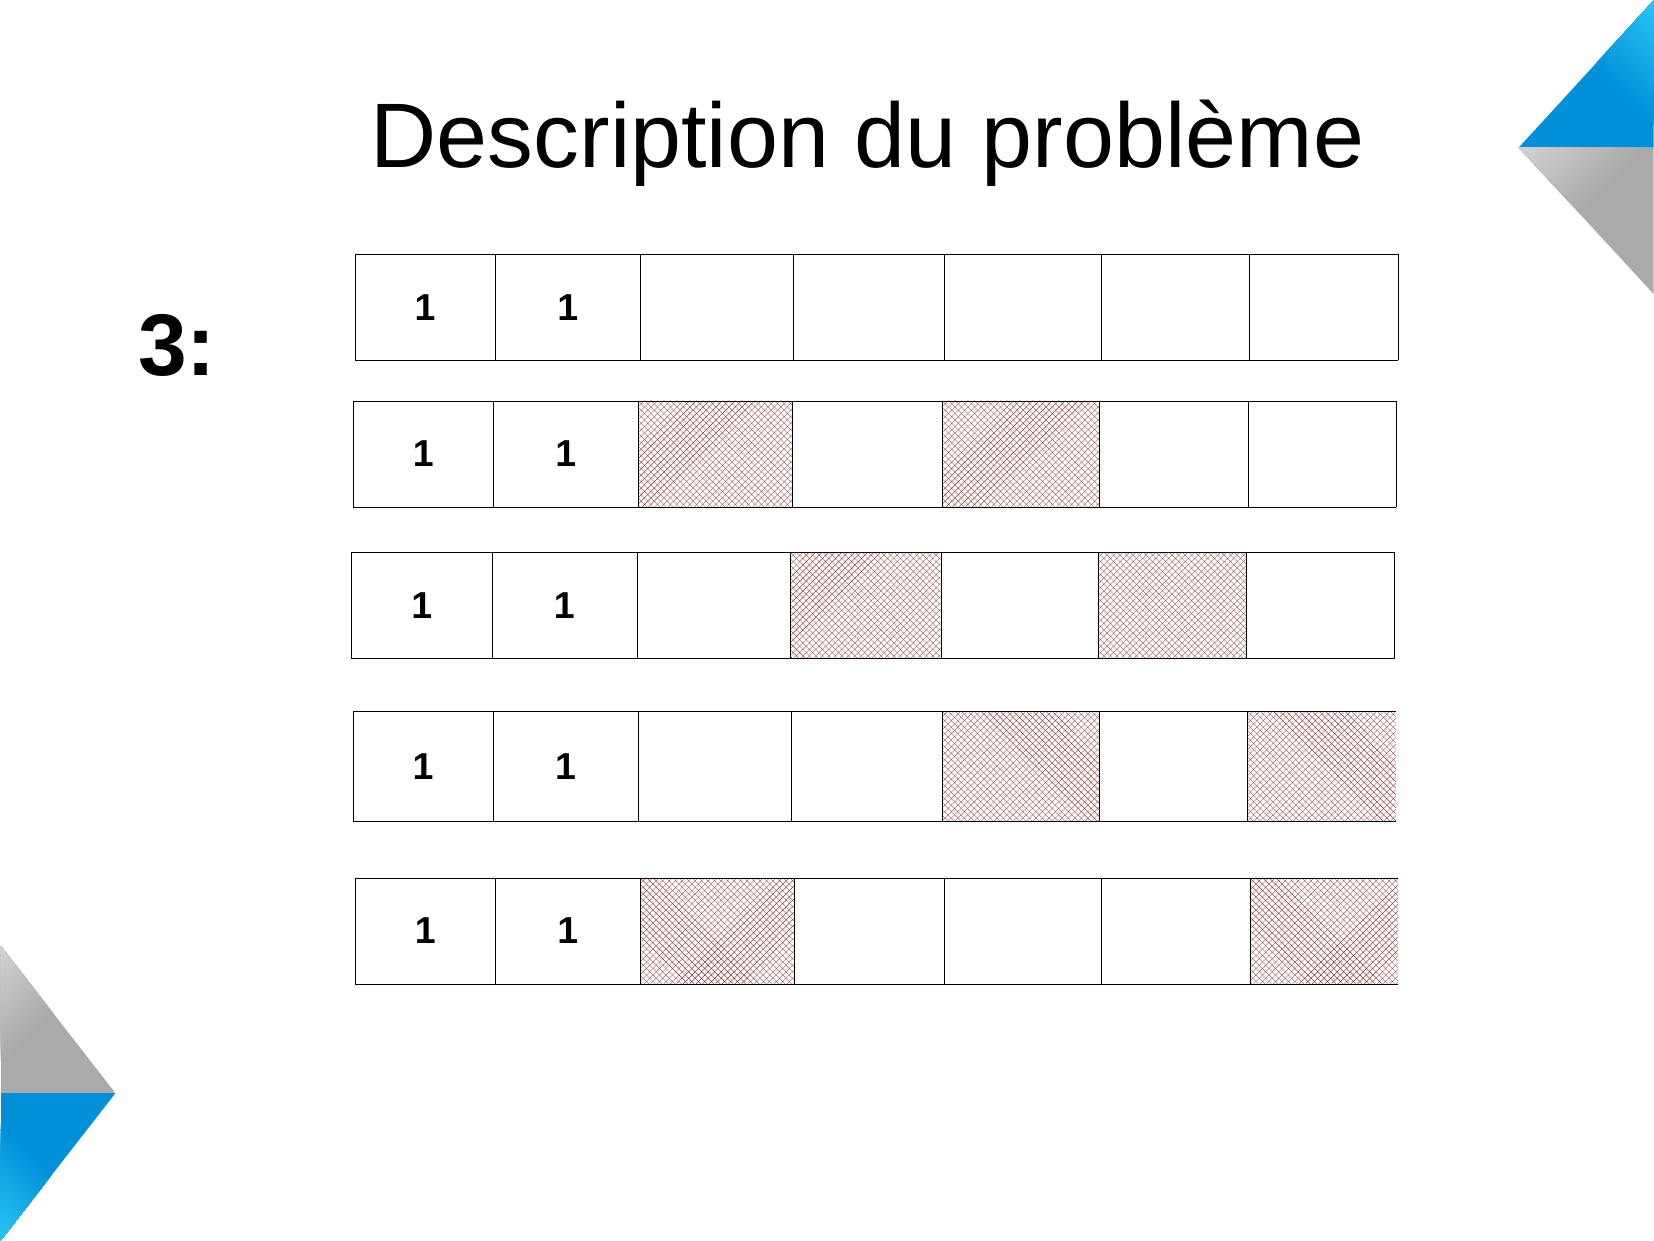

# Description du problème
3:
| 1 | 1 | | | | | |
| --- | --- | --- | --- | --- | --- | --- |
| 1 | 1 | | | | | |
| --- | --- | --- | --- | --- | --- | --- |
| 1 | 1 | | | | | |
| --- | --- | --- | --- | --- | --- | --- |
| 1 | 1 | | | | | |
| --- | --- | --- | --- | --- | --- | --- |
| 1 | 1 | | | | | |
| --- | --- | --- | --- | --- | --- | --- |